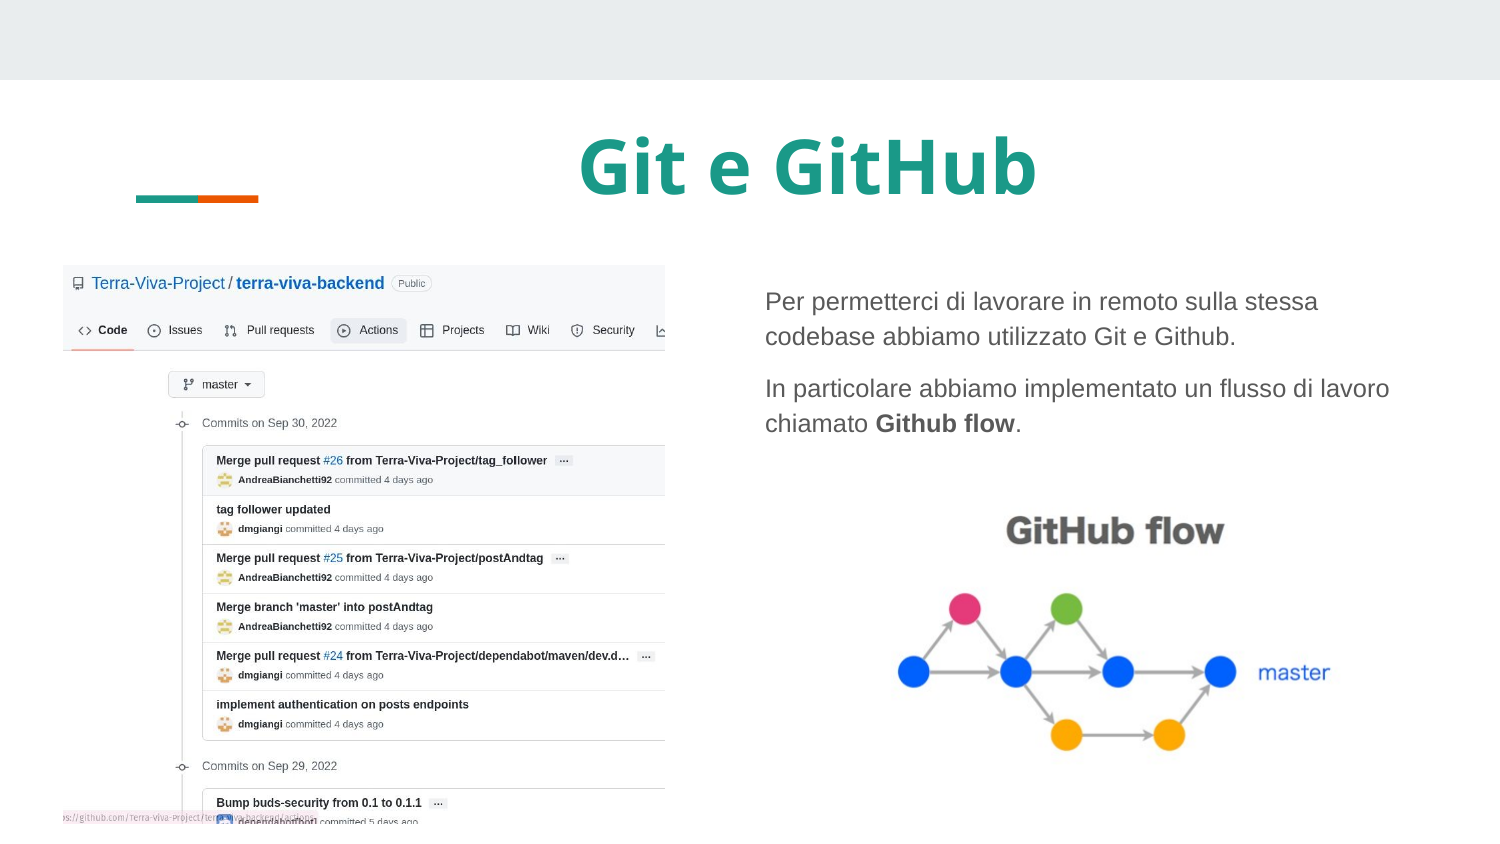

# Git e GitHub
Per permetterci di lavorare in remoto sulla stessa codebase abbiamo utilizzato Git e Github.
In particolare abbiamo implementato un flusso di lavoro chiamato Github flow.